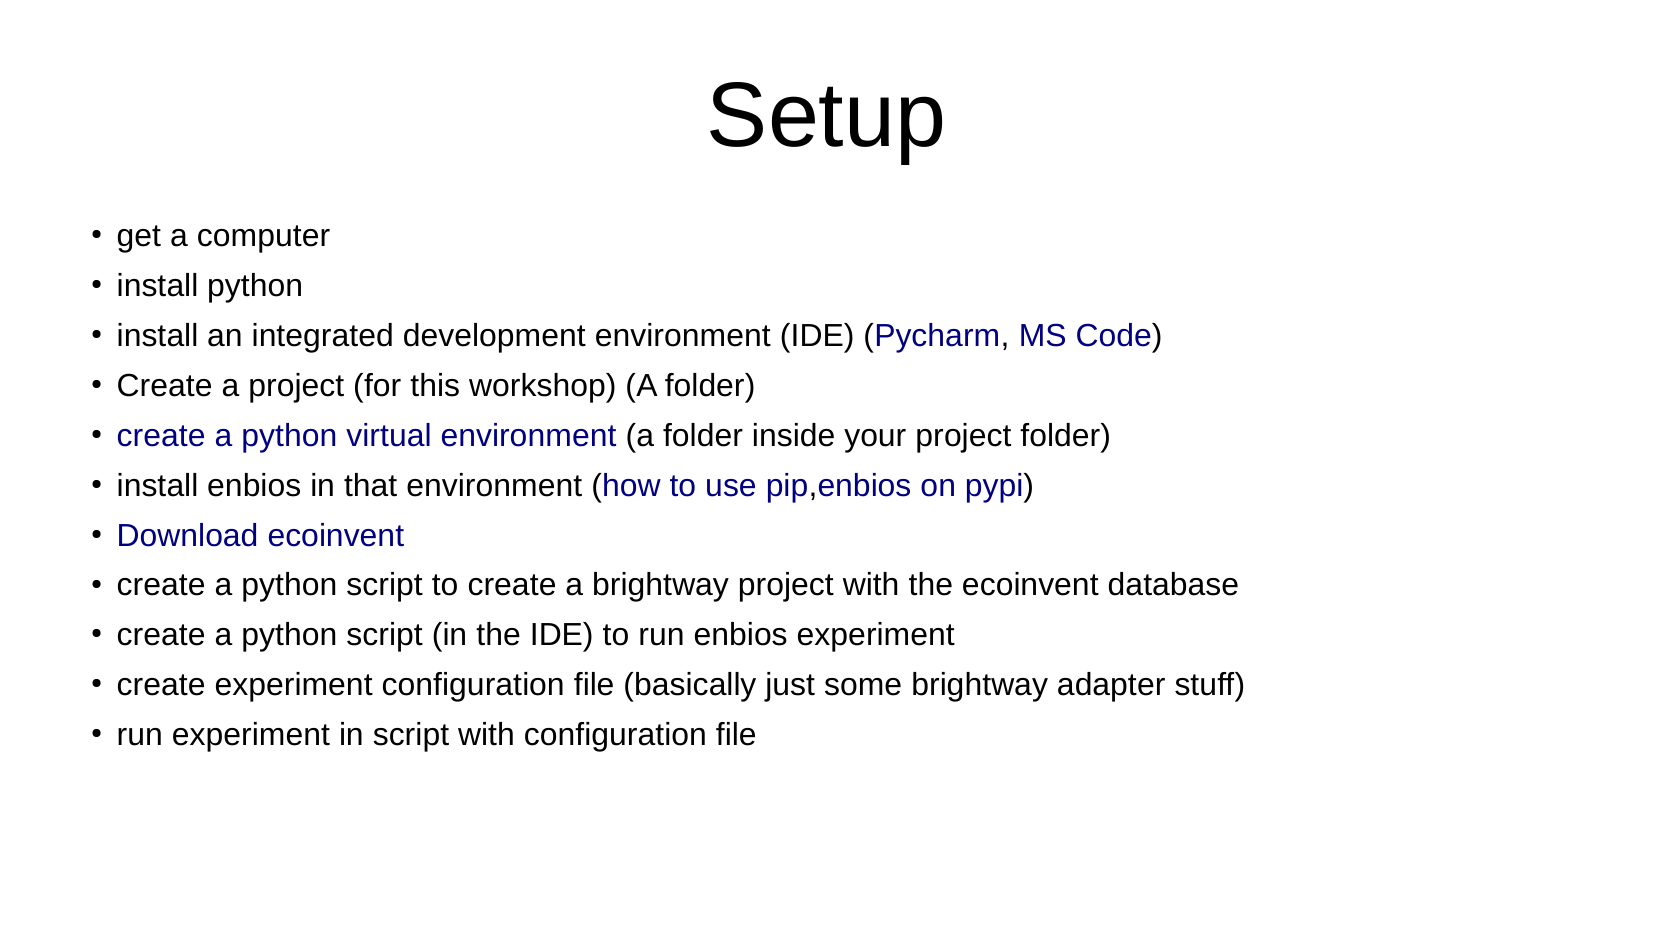

# Setup
get a computer
install python
install an integrated development environment (IDE) (Pycharm, MS Code)
Create a project (for this workshop) (A folder)
create a python virtual environment (a folder inside your project folder)
install enbios in that environment (how to use pip,enbios on pypi)
Download ecoinvent
create a python script to create a brightway project with the ecoinvent database
create a python script (in the IDE) to run enbios experiment
create experiment configuration file (basically just some brightway adapter stuff)
run experiment in script with configuration file